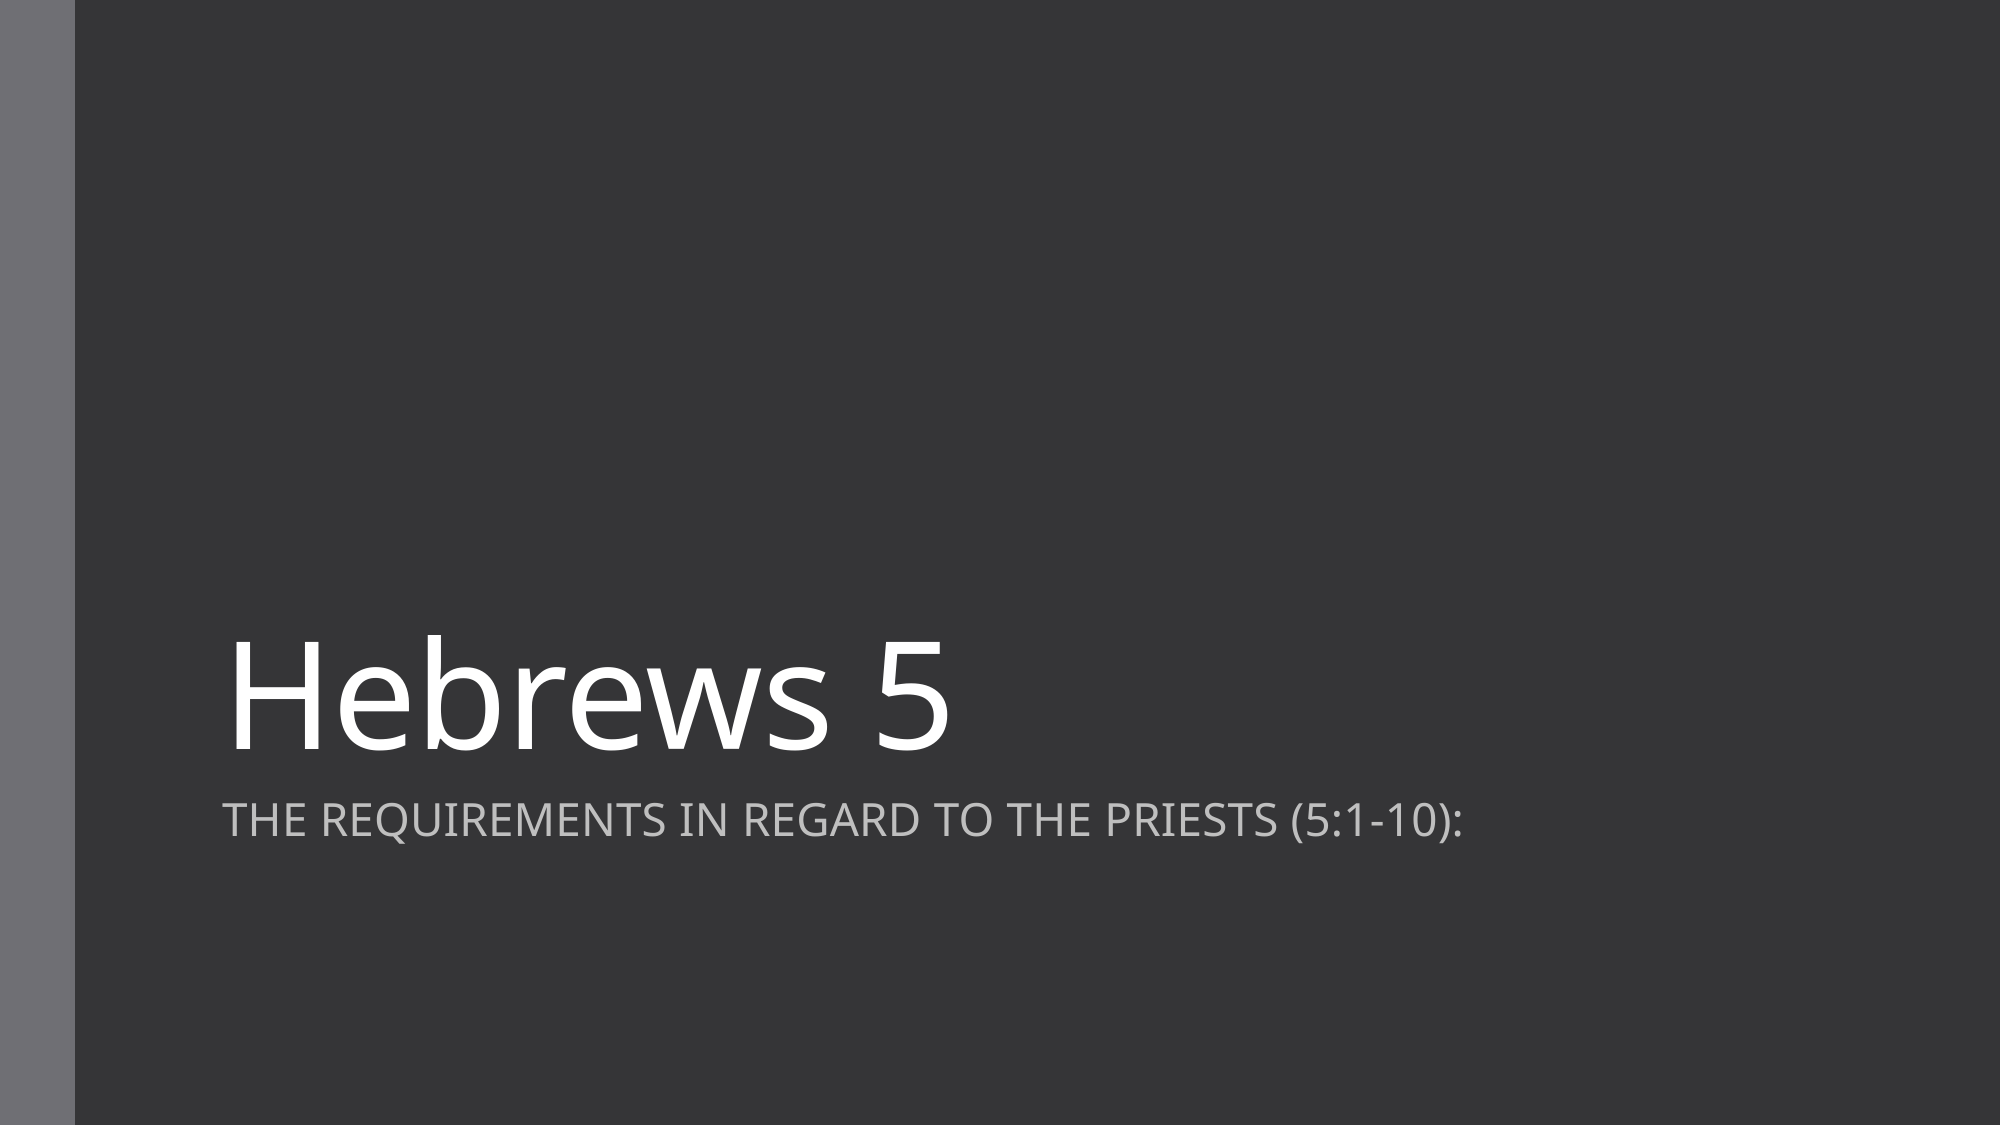

# Hebrews 5
THE REQUIREMENTS IN REGARD TO THE PRIESTS (5:1-10):